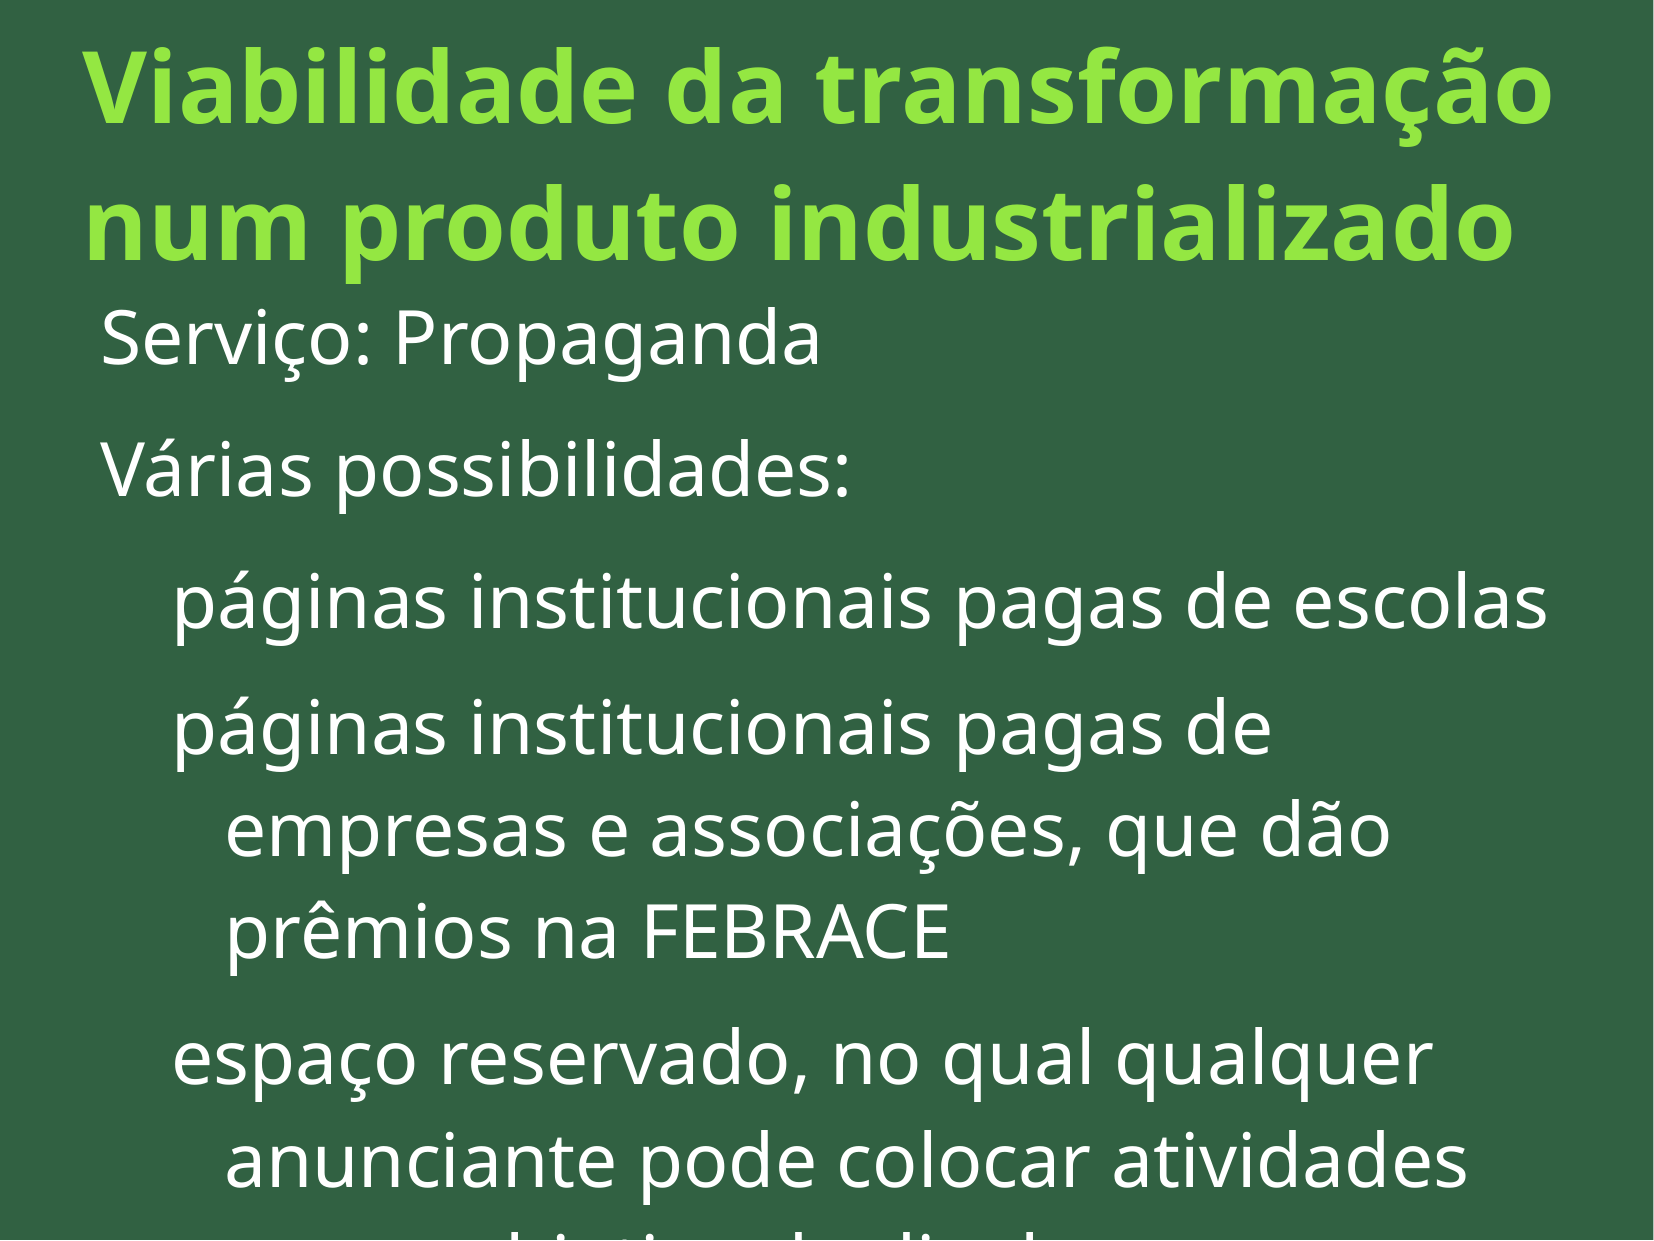

# Viabilidade da transformação num produto industrializado
Serviço: Propaganda
Várias possibilidades:
páginas institucionais pagas de escolas
páginas institucionais pagas de empresas e associações, que dão prêmios na FEBRACE
espaço reservado, no qual qualquer anunciante pode colocar atividades com o objetivo de divulgar sua marca (usado comumente em mundos virtuais)